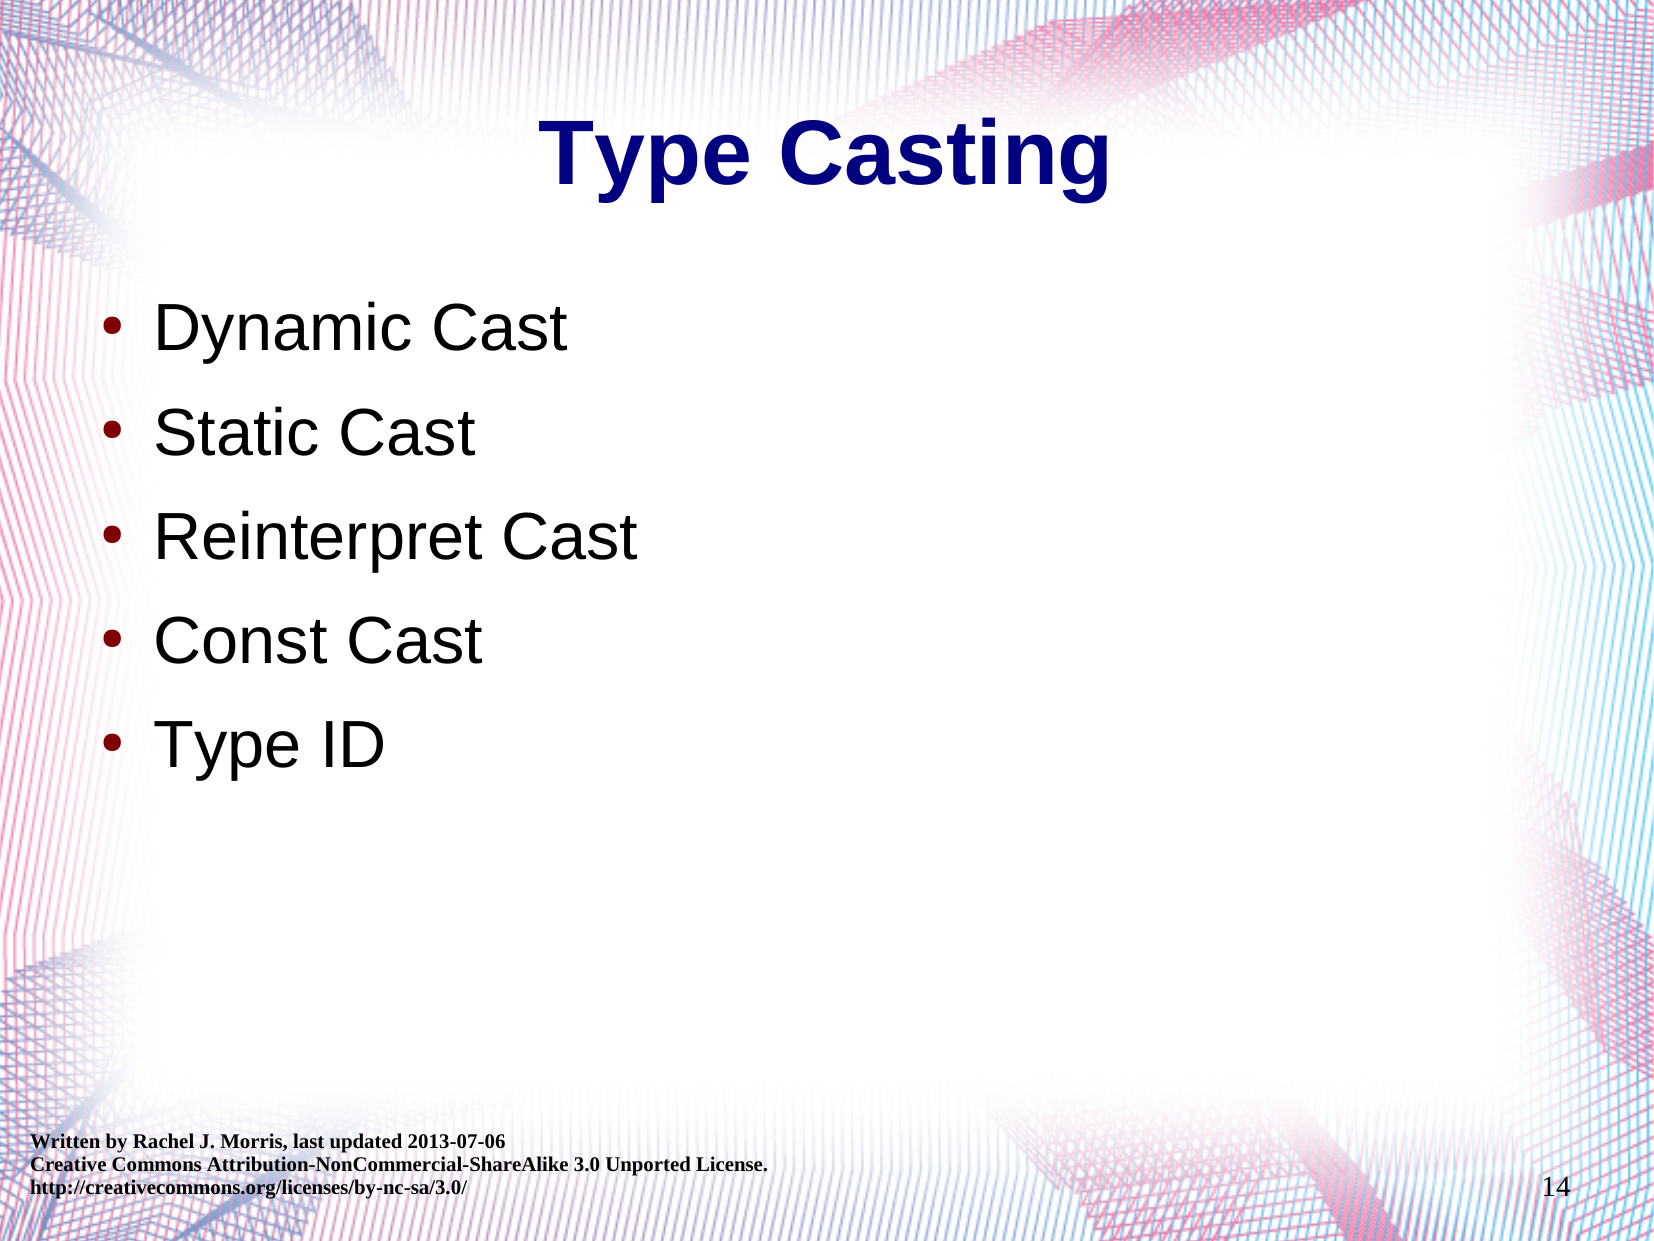

# Type Casting
Dynamic Cast
Static Cast
Reinterpret Cast
Const Cast
Type ID
14